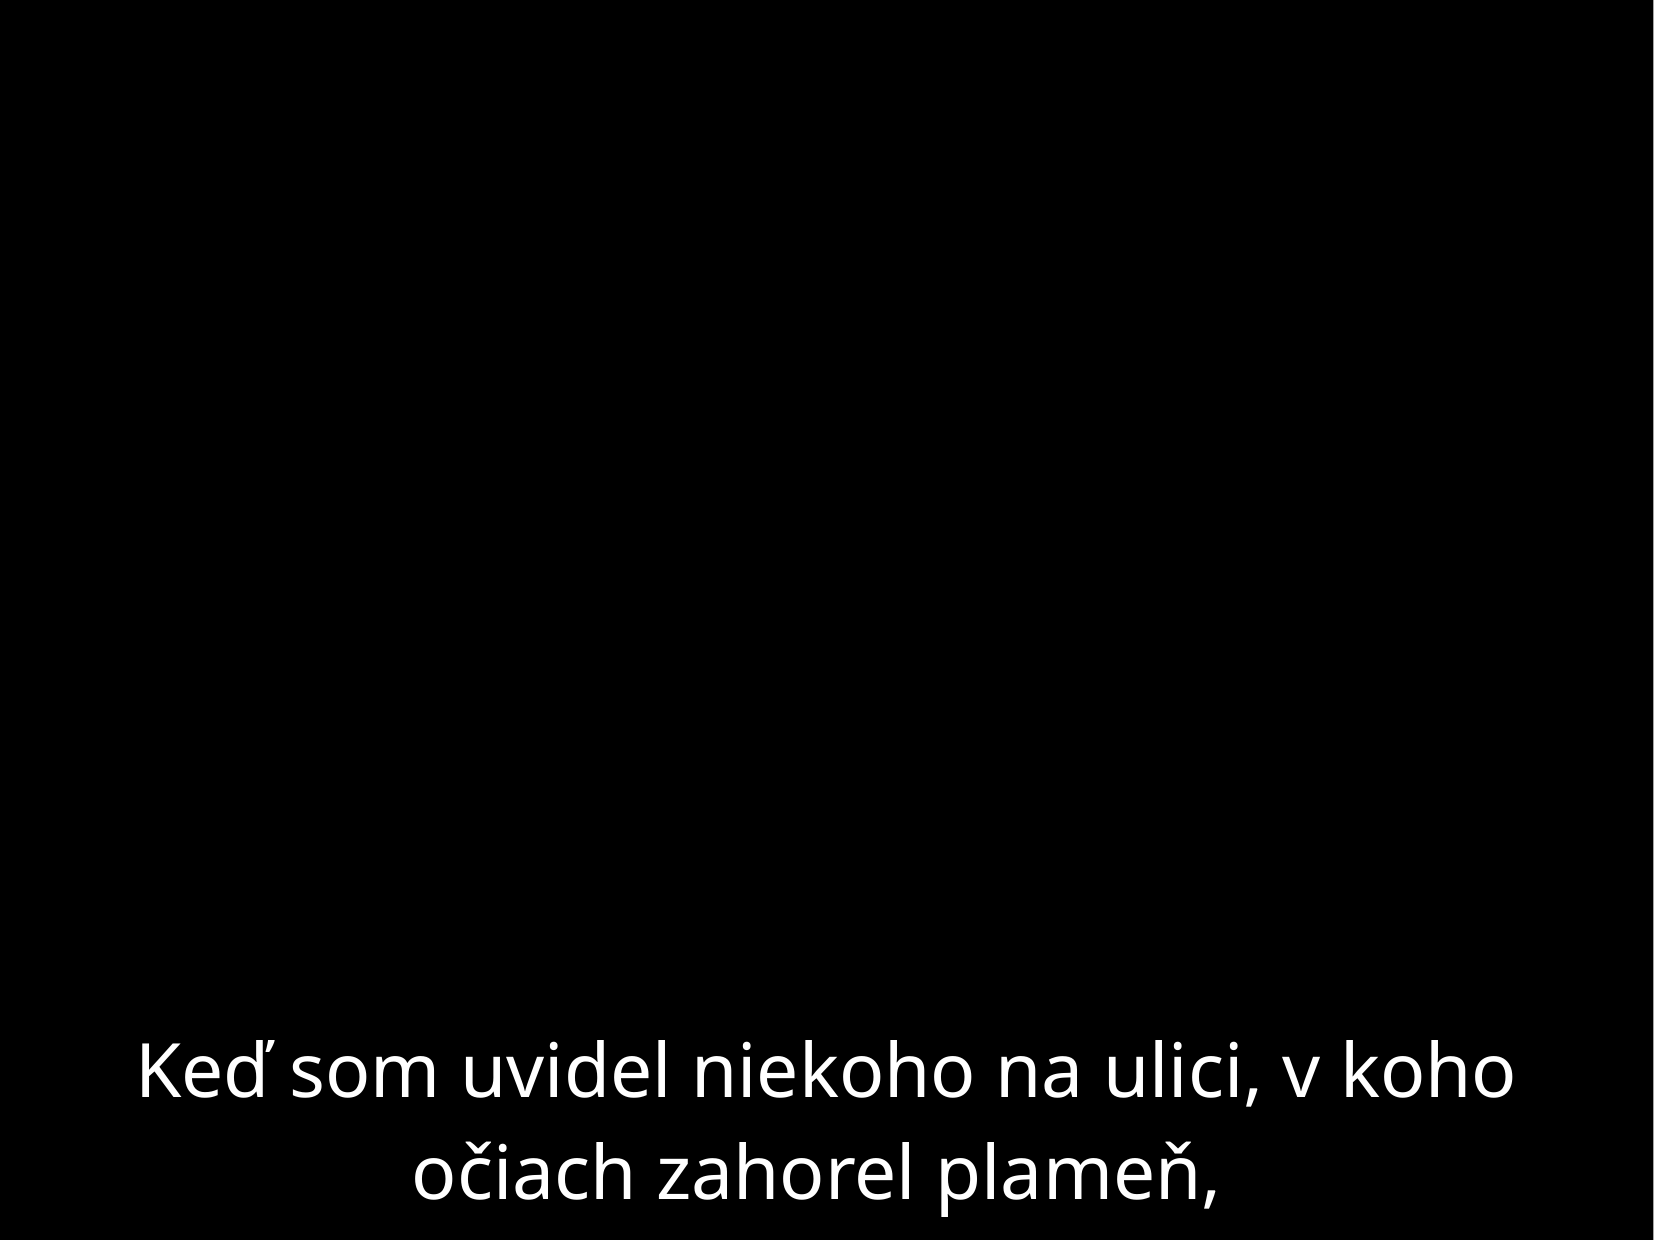

# Keď som uvidel niekoho na ulici, v koho očiach zahorel plameň,